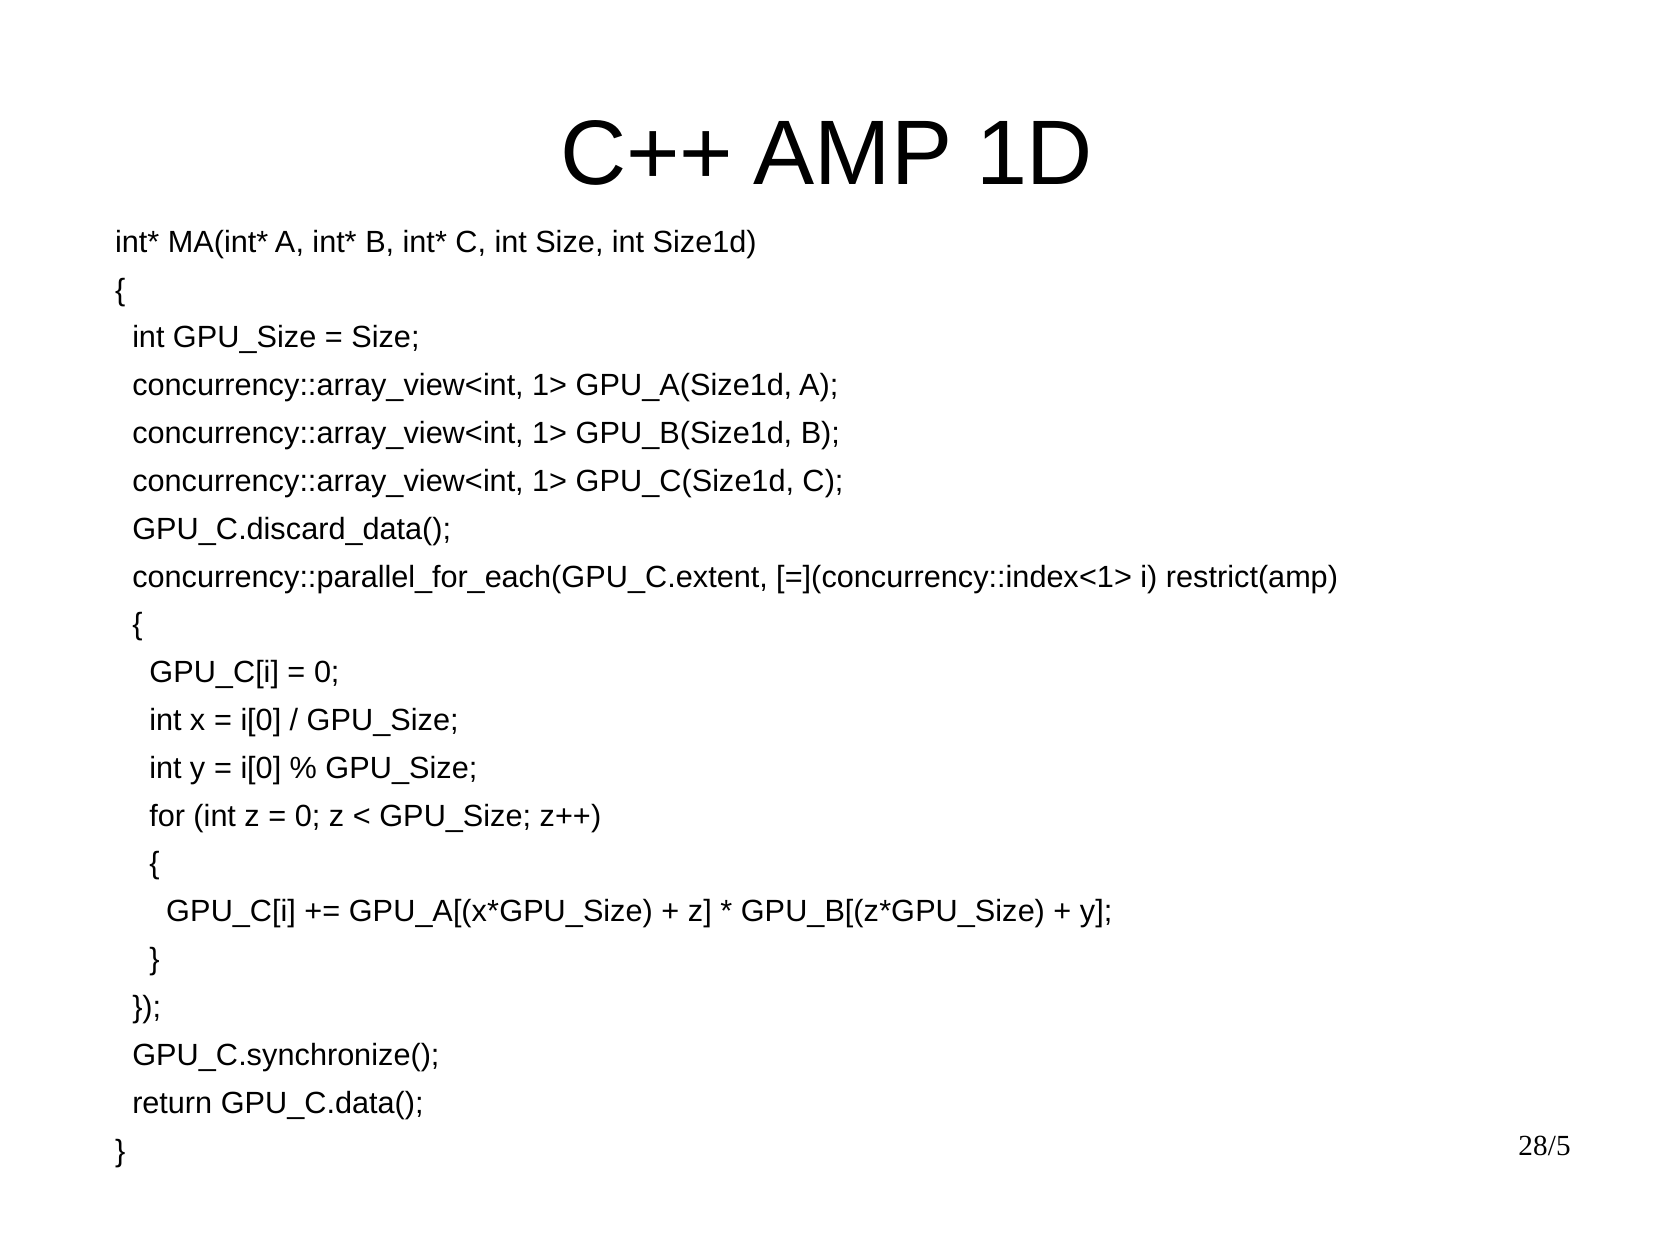

# C++ AMP 1D
int* MA(int* A, int* B, int* C, int Size, int Size1d)
{
 int GPU_Size = Size;
 concurrency::array_view<int, 1> GPU_A(Size1d, A);
 concurrency::array_view<int, 1> GPU_B(Size1d, B);
 concurrency::array_view<int, 1> GPU_C(Size1d, C);
 GPU_C.discard_data();
 concurrency::parallel_for_each(GPU_C.extent, [=](concurrency::index<1> i) restrict(amp)
 {
 GPU_C[i] = 0;
 int x = i[0] / GPU_Size;
 int y = i[0] % GPU_Size;
 for (int z = 0; z < GPU_Size; z++)
 {
 GPU_C[i] += GPU_A[(x*GPU_Size) + z] * GPU_B[(z*GPU_Size) + y];
 }
 });
 GPU_C.synchronize();
 return GPU_C.data();
}
5